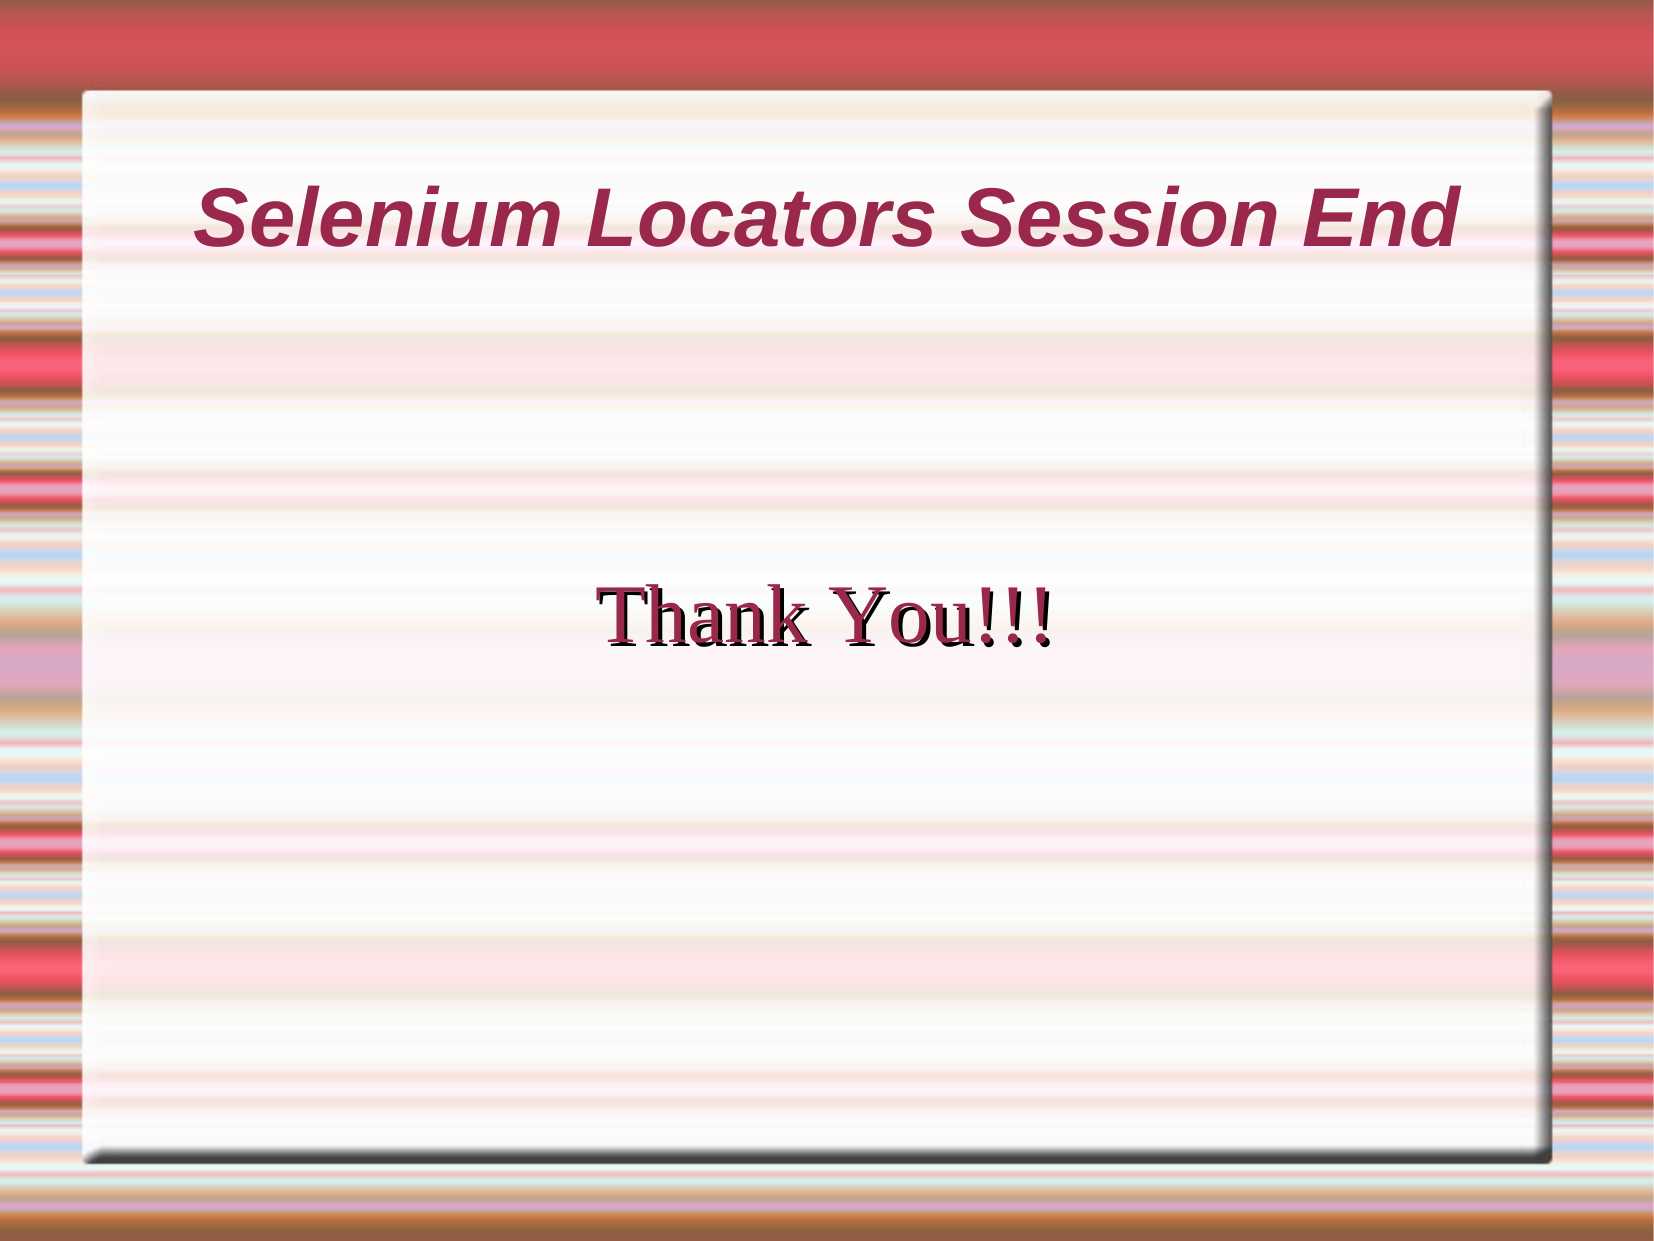

# Selenium Locators Session End
Thank You!!!